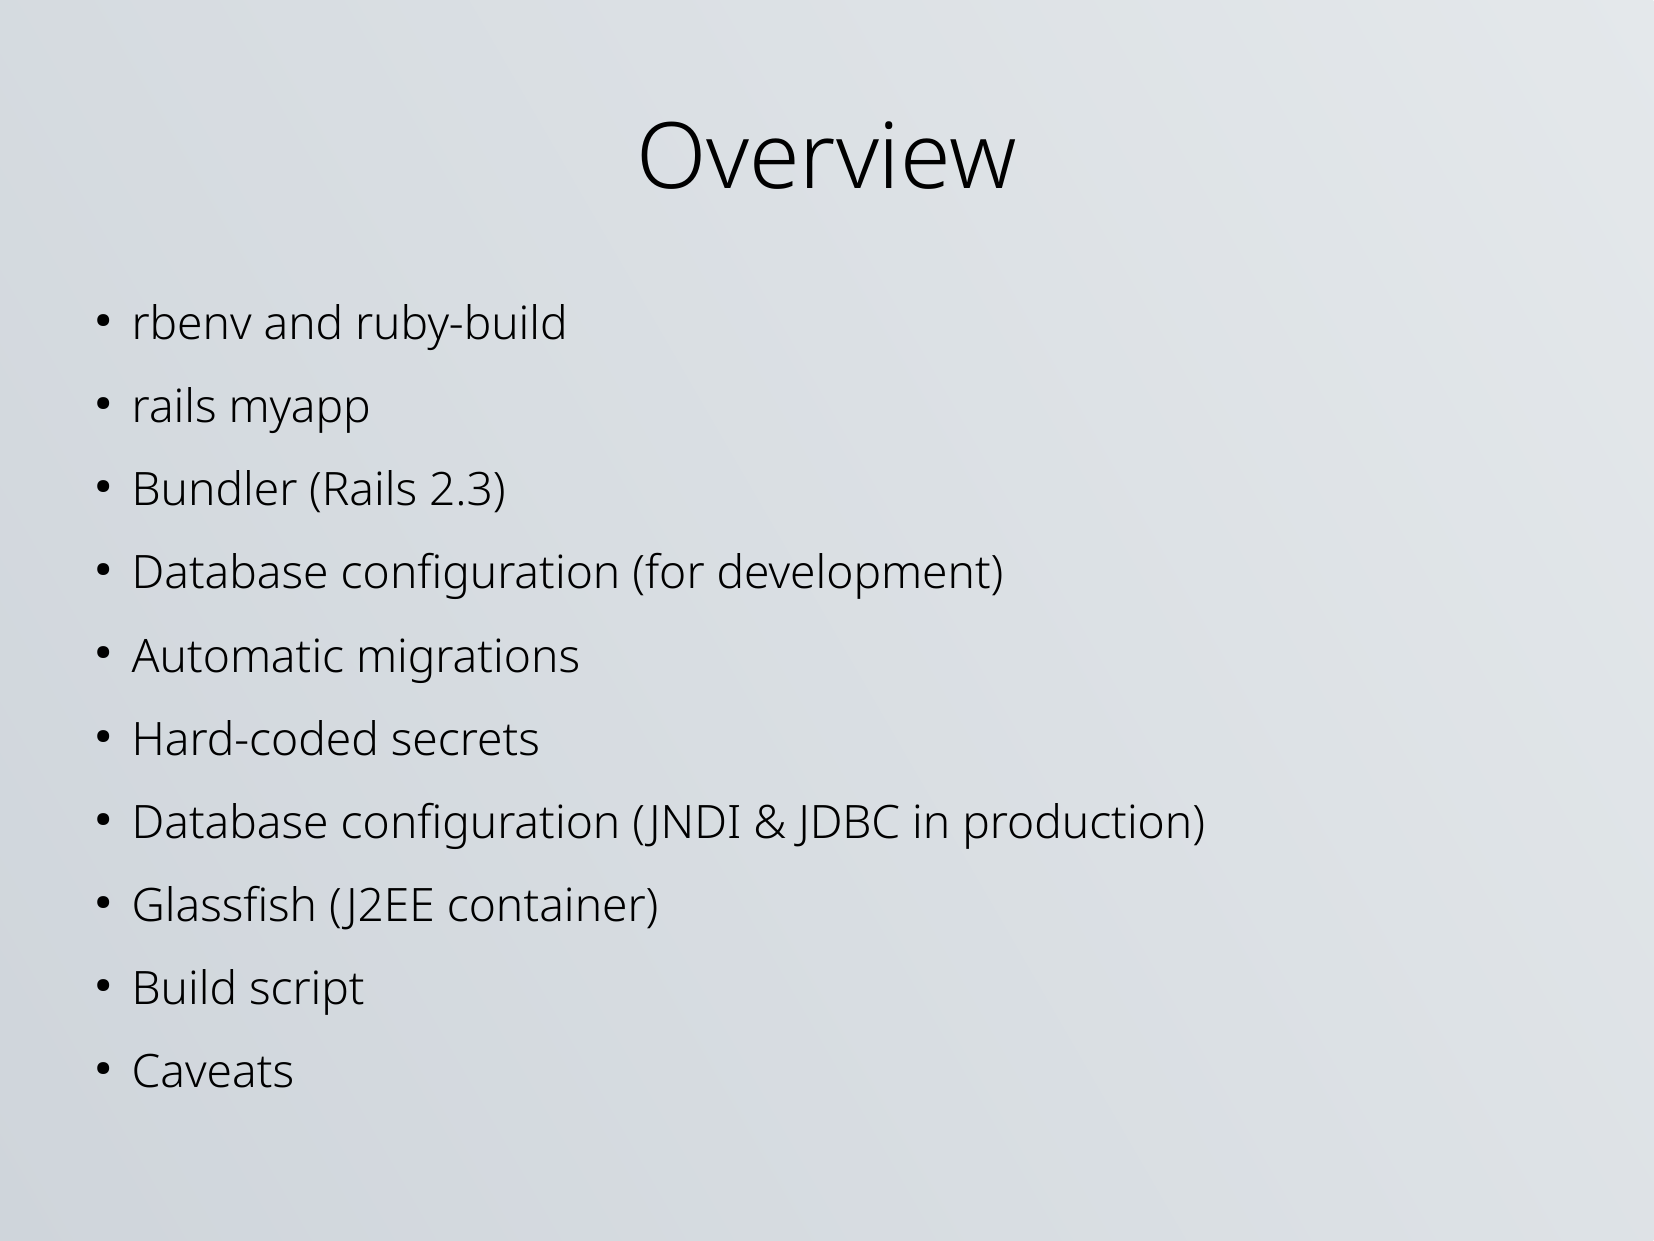

# Overview
rbenv and ruby-build
rails myapp
Bundler (Rails 2.3)
Database configuration (for development)
Automatic migrations
Hard-coded secrets
Database configuration (JNDI & JDBC in production)
Glassfish (J2EE container)
Build script
Caveats